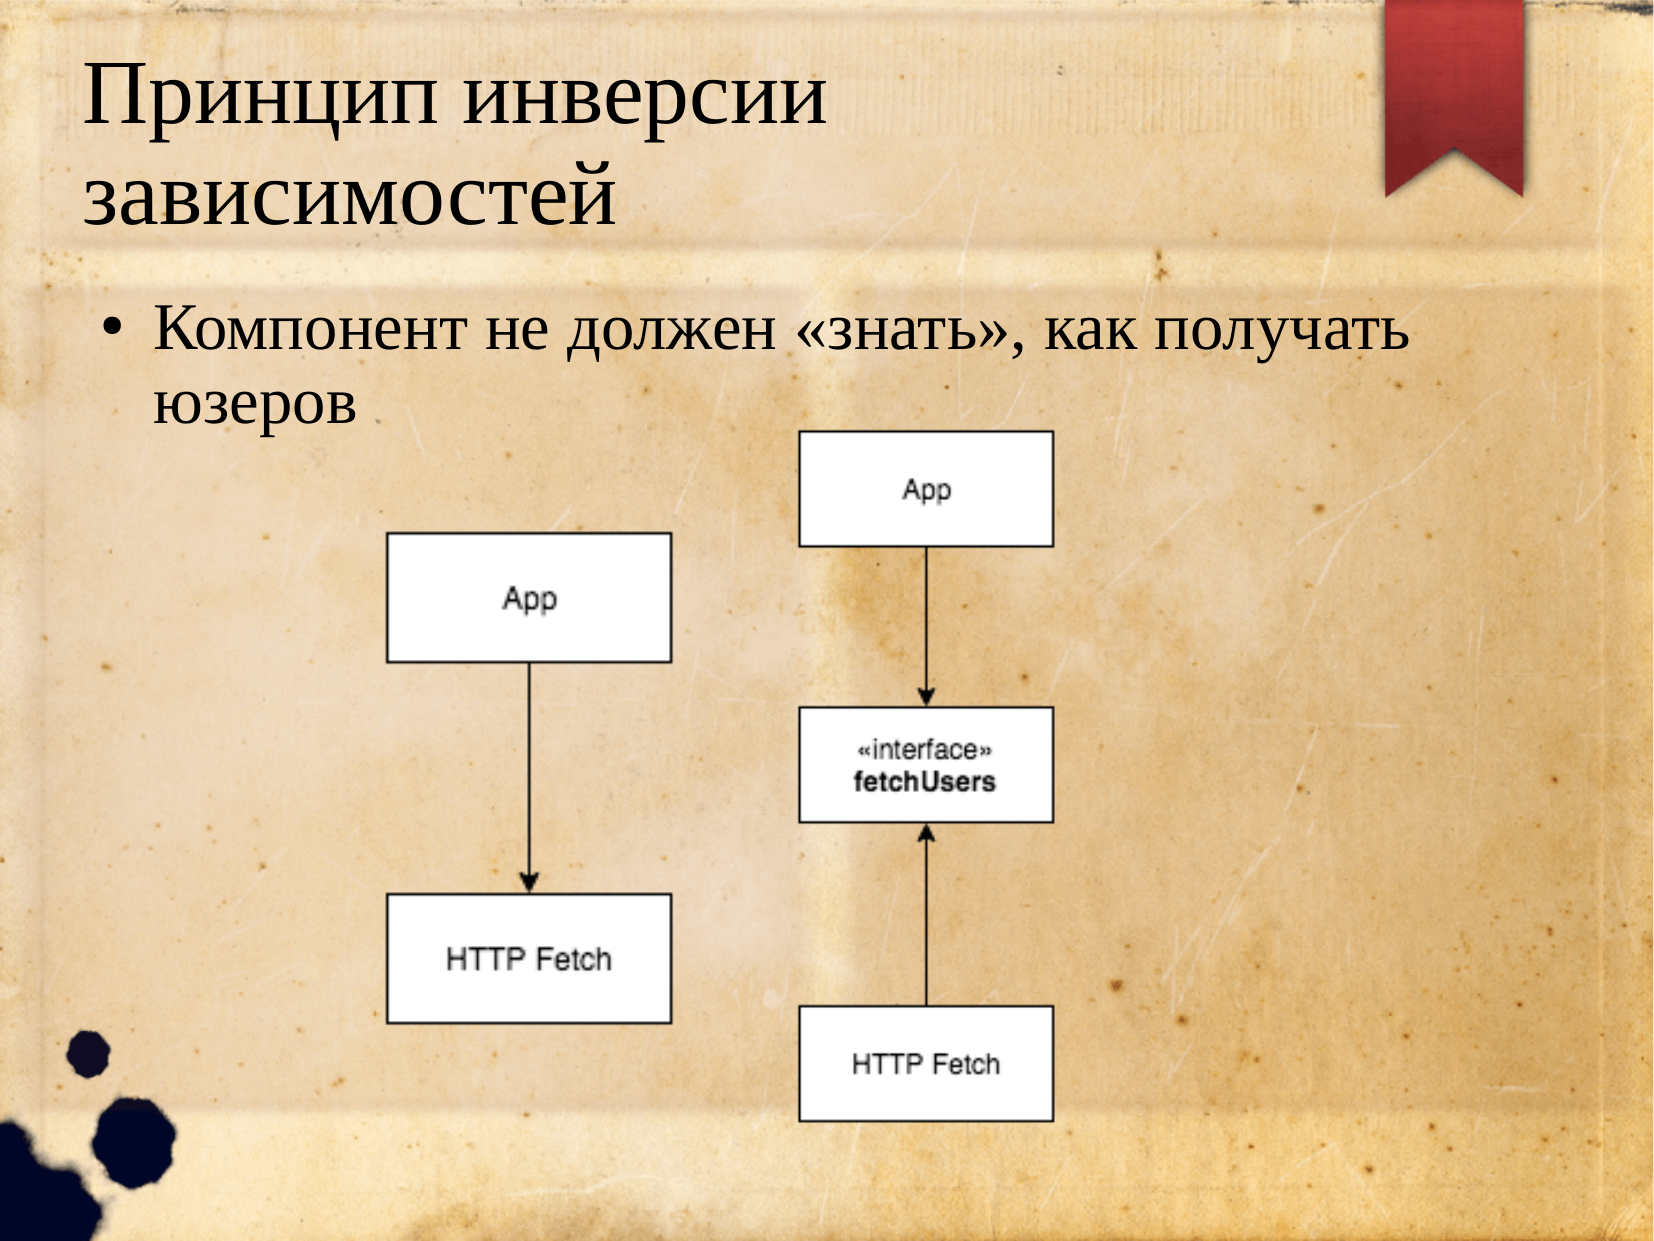

# Принцип инверсии зависимостей
Компонент не должен «знать», как получать юзеров